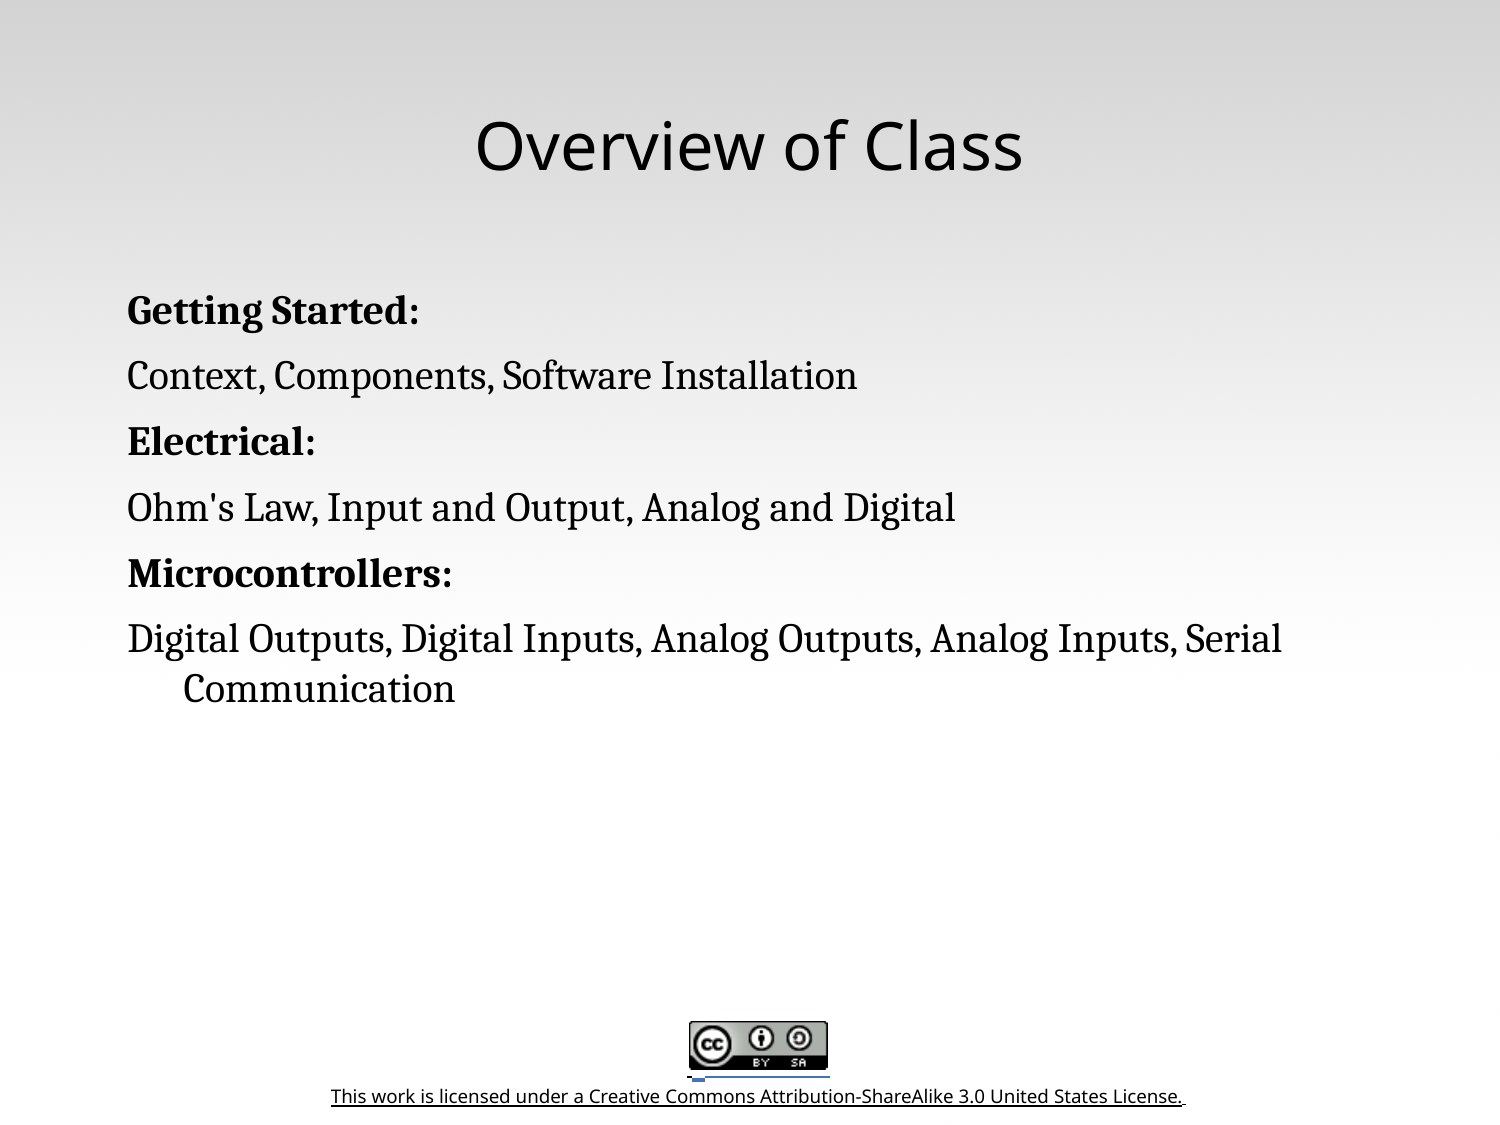

# Overview of Class
Getting Started:
Context, Components, Software Installation
Electrical:
Ohm's Law, Input and Output, Analog and Digital
Microcontrollers:
Digital Outputs, Digital Inputs, Analog Outputs, Analog Inputs, Serial Communication